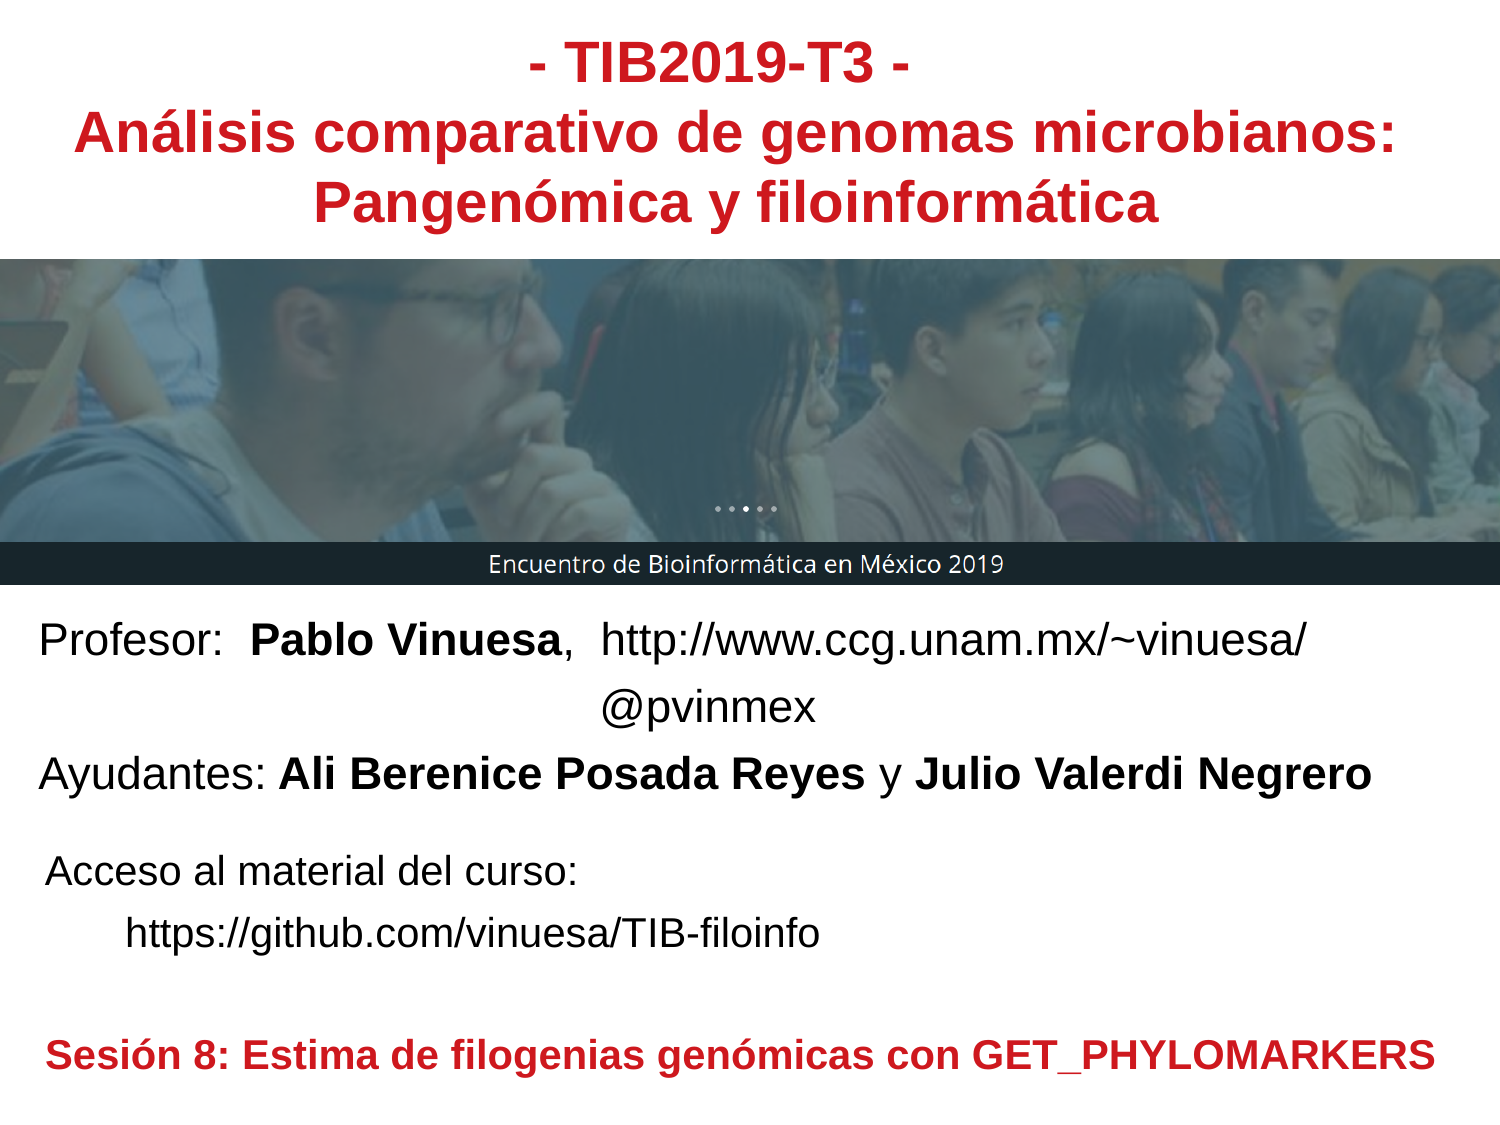

- TIB2019-T3 -
Análisis comparativo de genomas microbianos: Pangenómica y filoinformática
Profesor: Pablo Vinuesa, http://www.ccg.unam.mx/~vinuesa/
 @pvinmex
Ayudantes: Ali Berenice Posada Reyes y Julio Valerdi Negrero
Acceso al material del curso:
 https://github.com/vinuesa/TIB-filoinfo
Sesión 8: Estima de filogenias genómicas con GET_PHYLOMARKERS